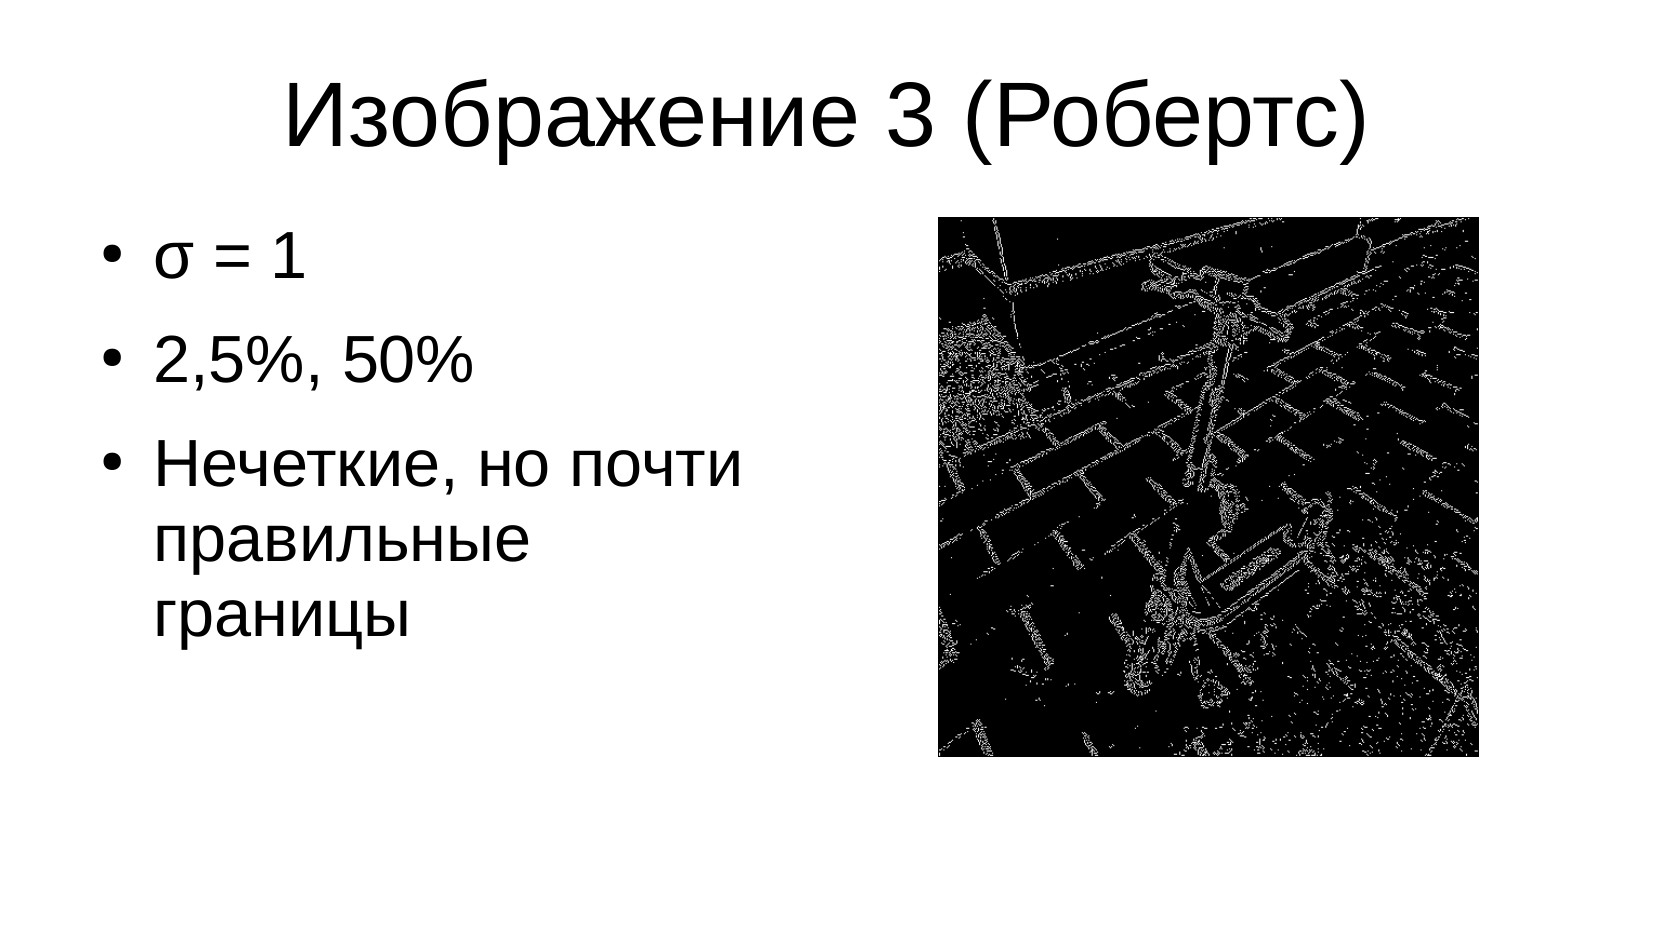

# Изображение 3 (Робертс)
σ = 1
2,5%, 50%
Нечеткие, но почти правильные границы